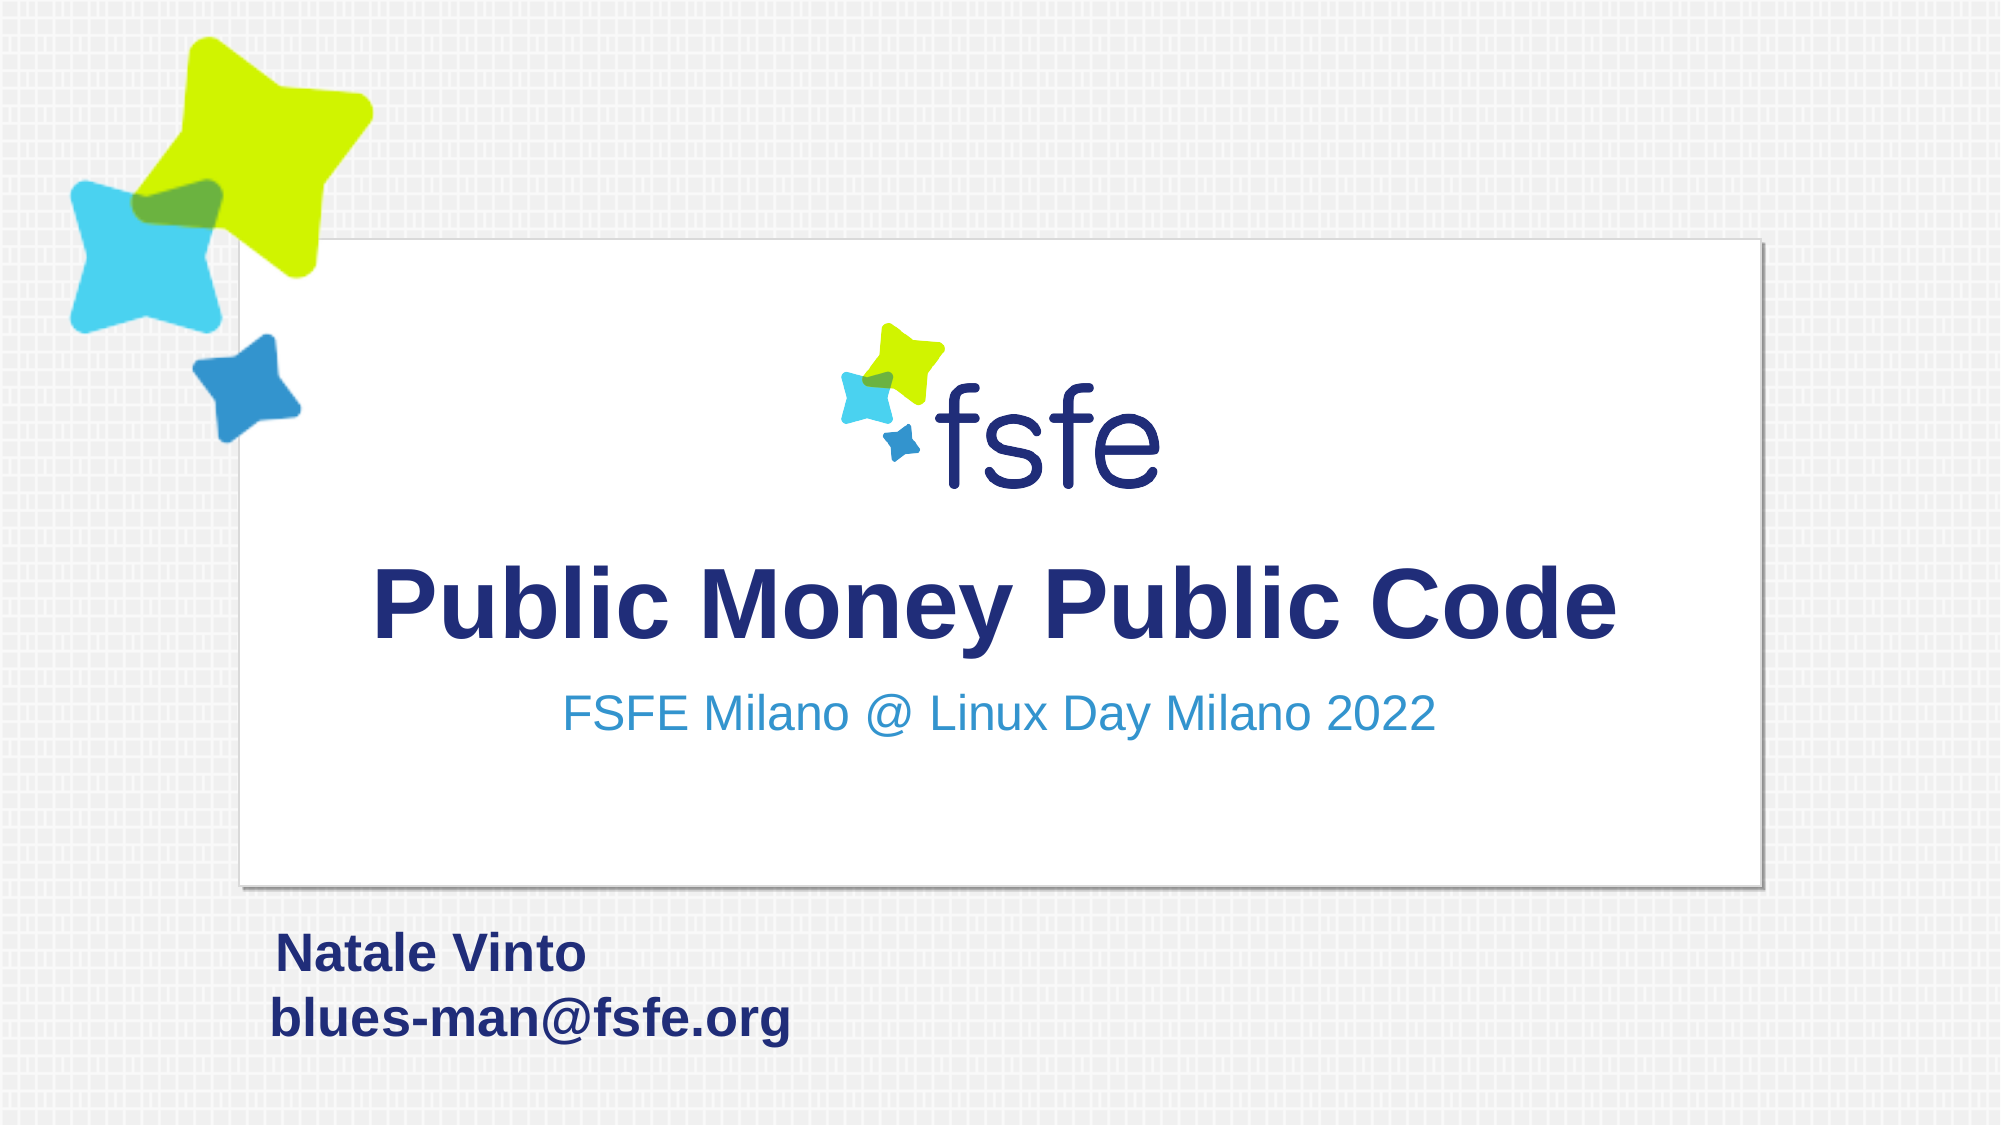

Public Money Public Code
FSFE Milano @ Linux Day Milano 2022
 Natale Vinto
blues-man@fsfe.org